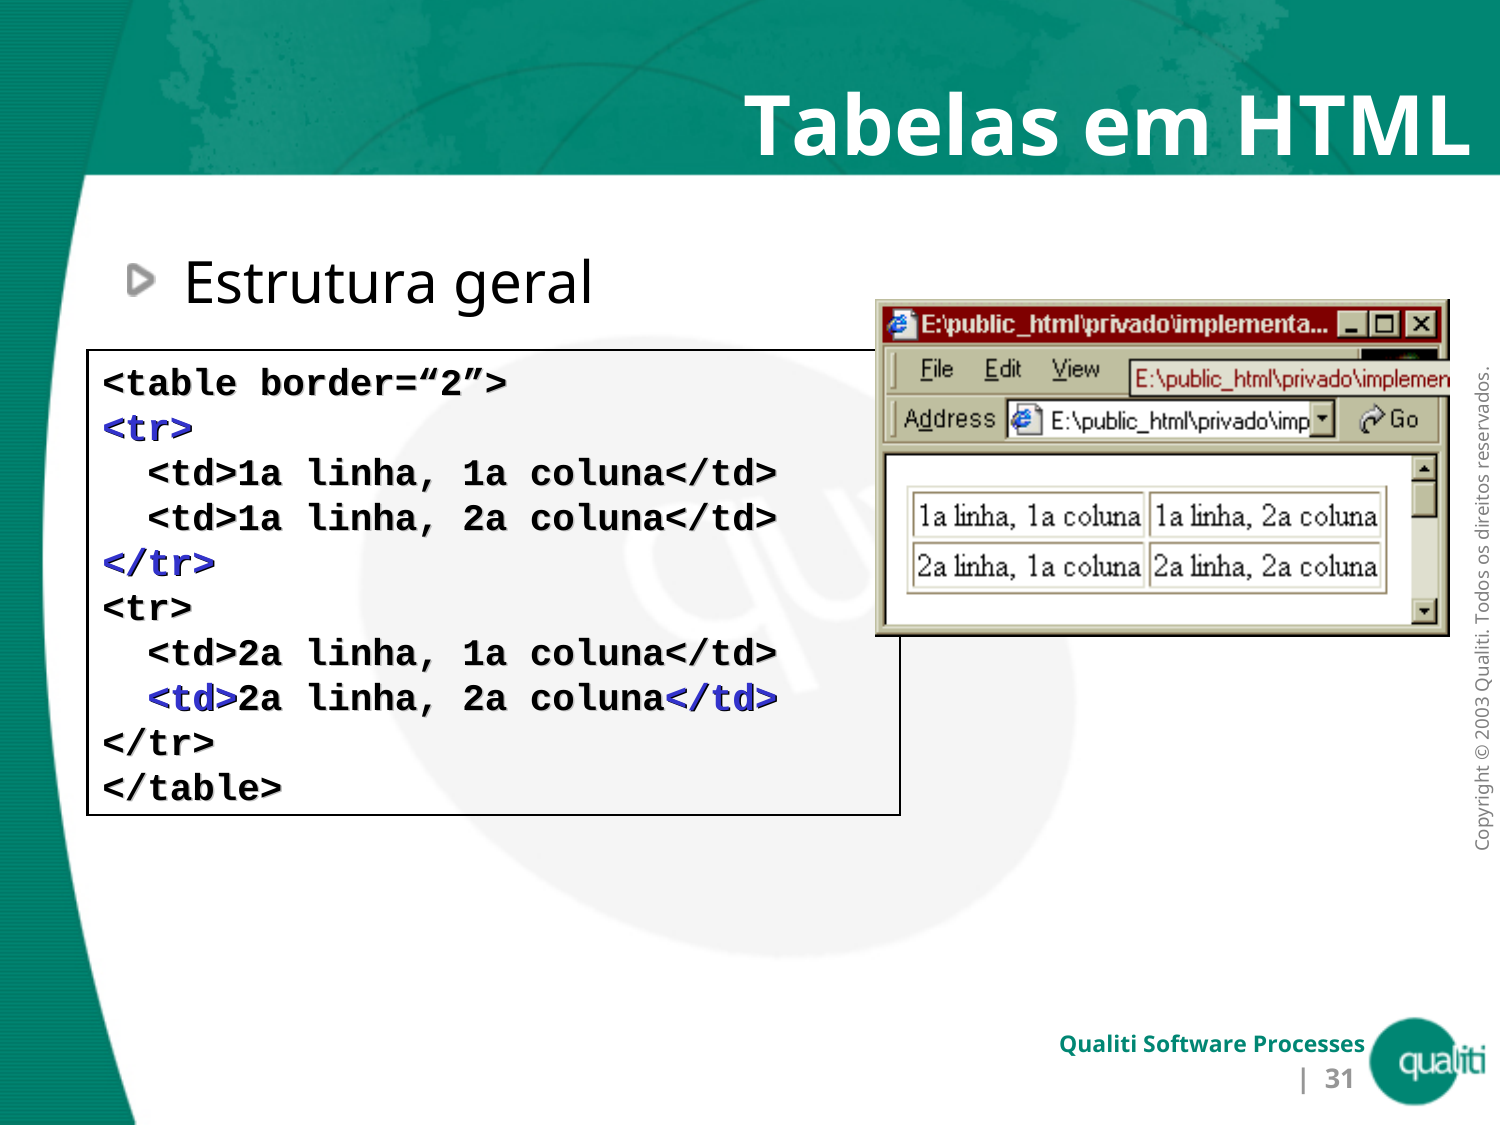

# Tabelas em HTML
Estrutura geral
<table border=“2”>
<tr>
 <td>1a linha, 1a coluna</td>
 <td>1a linha, 2a coluna</td>
</tr>
<tr>
 <td>2a linha, 1a coluna</td>
 <td>2a linha, 2a coluna</td>
</tr>
</table>